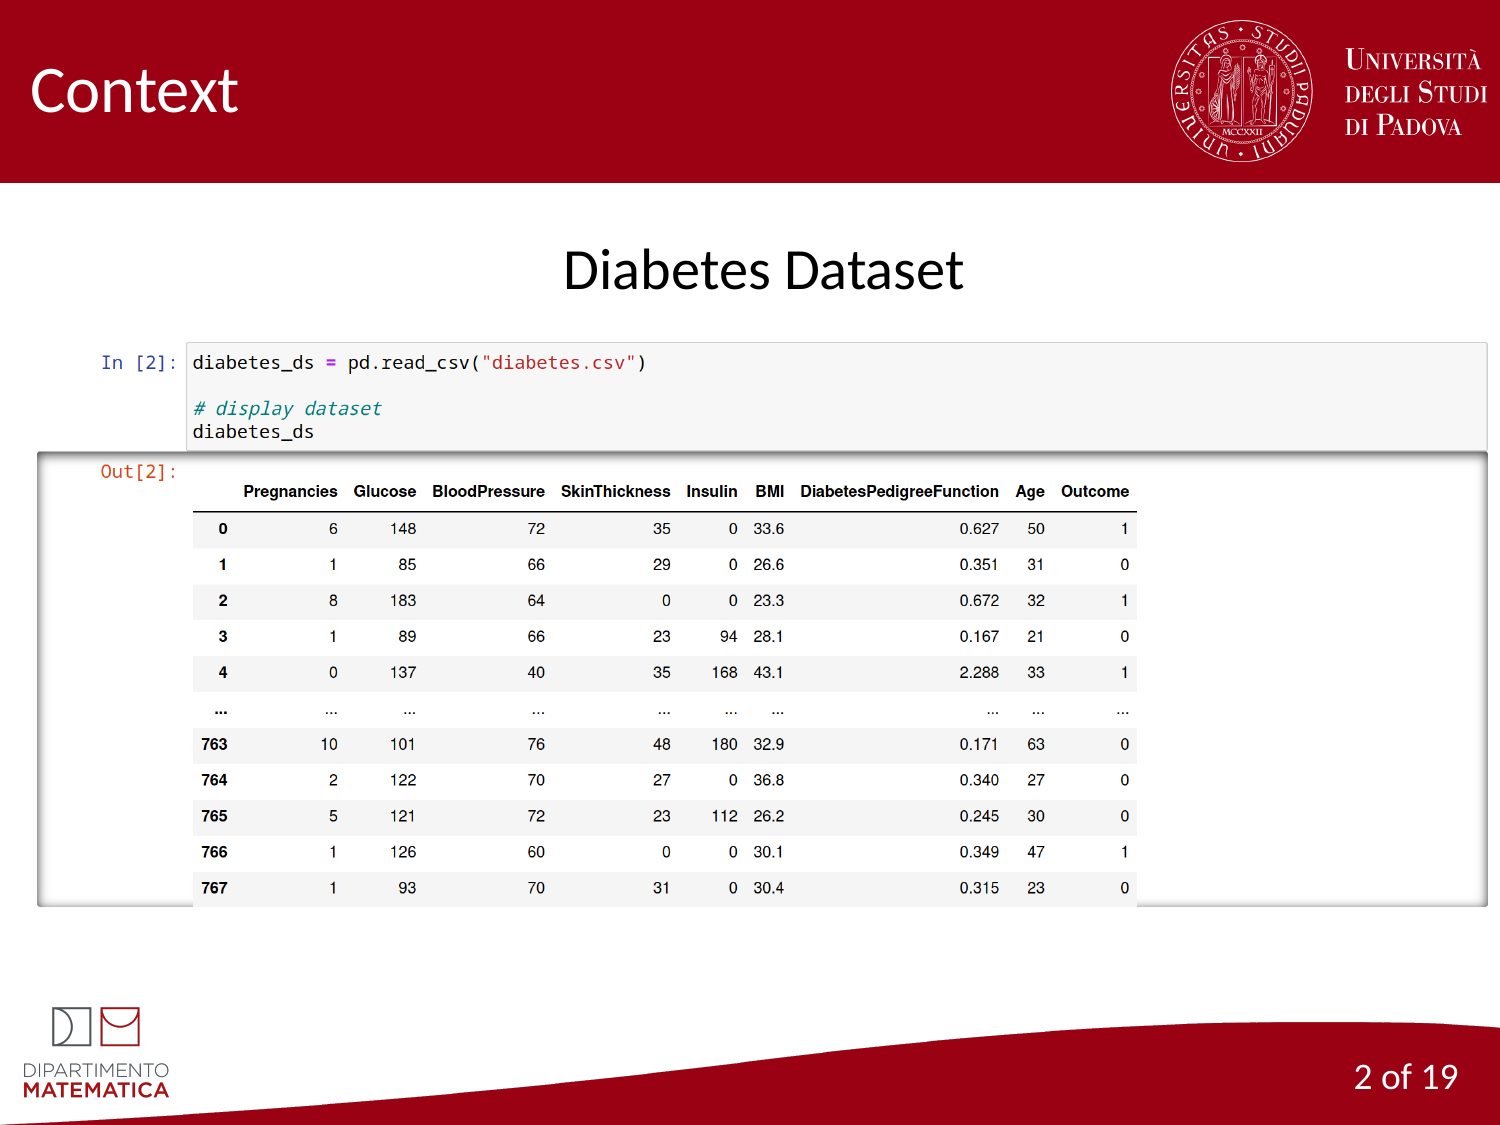

# Context
Diabetes Dataset
2 of 19